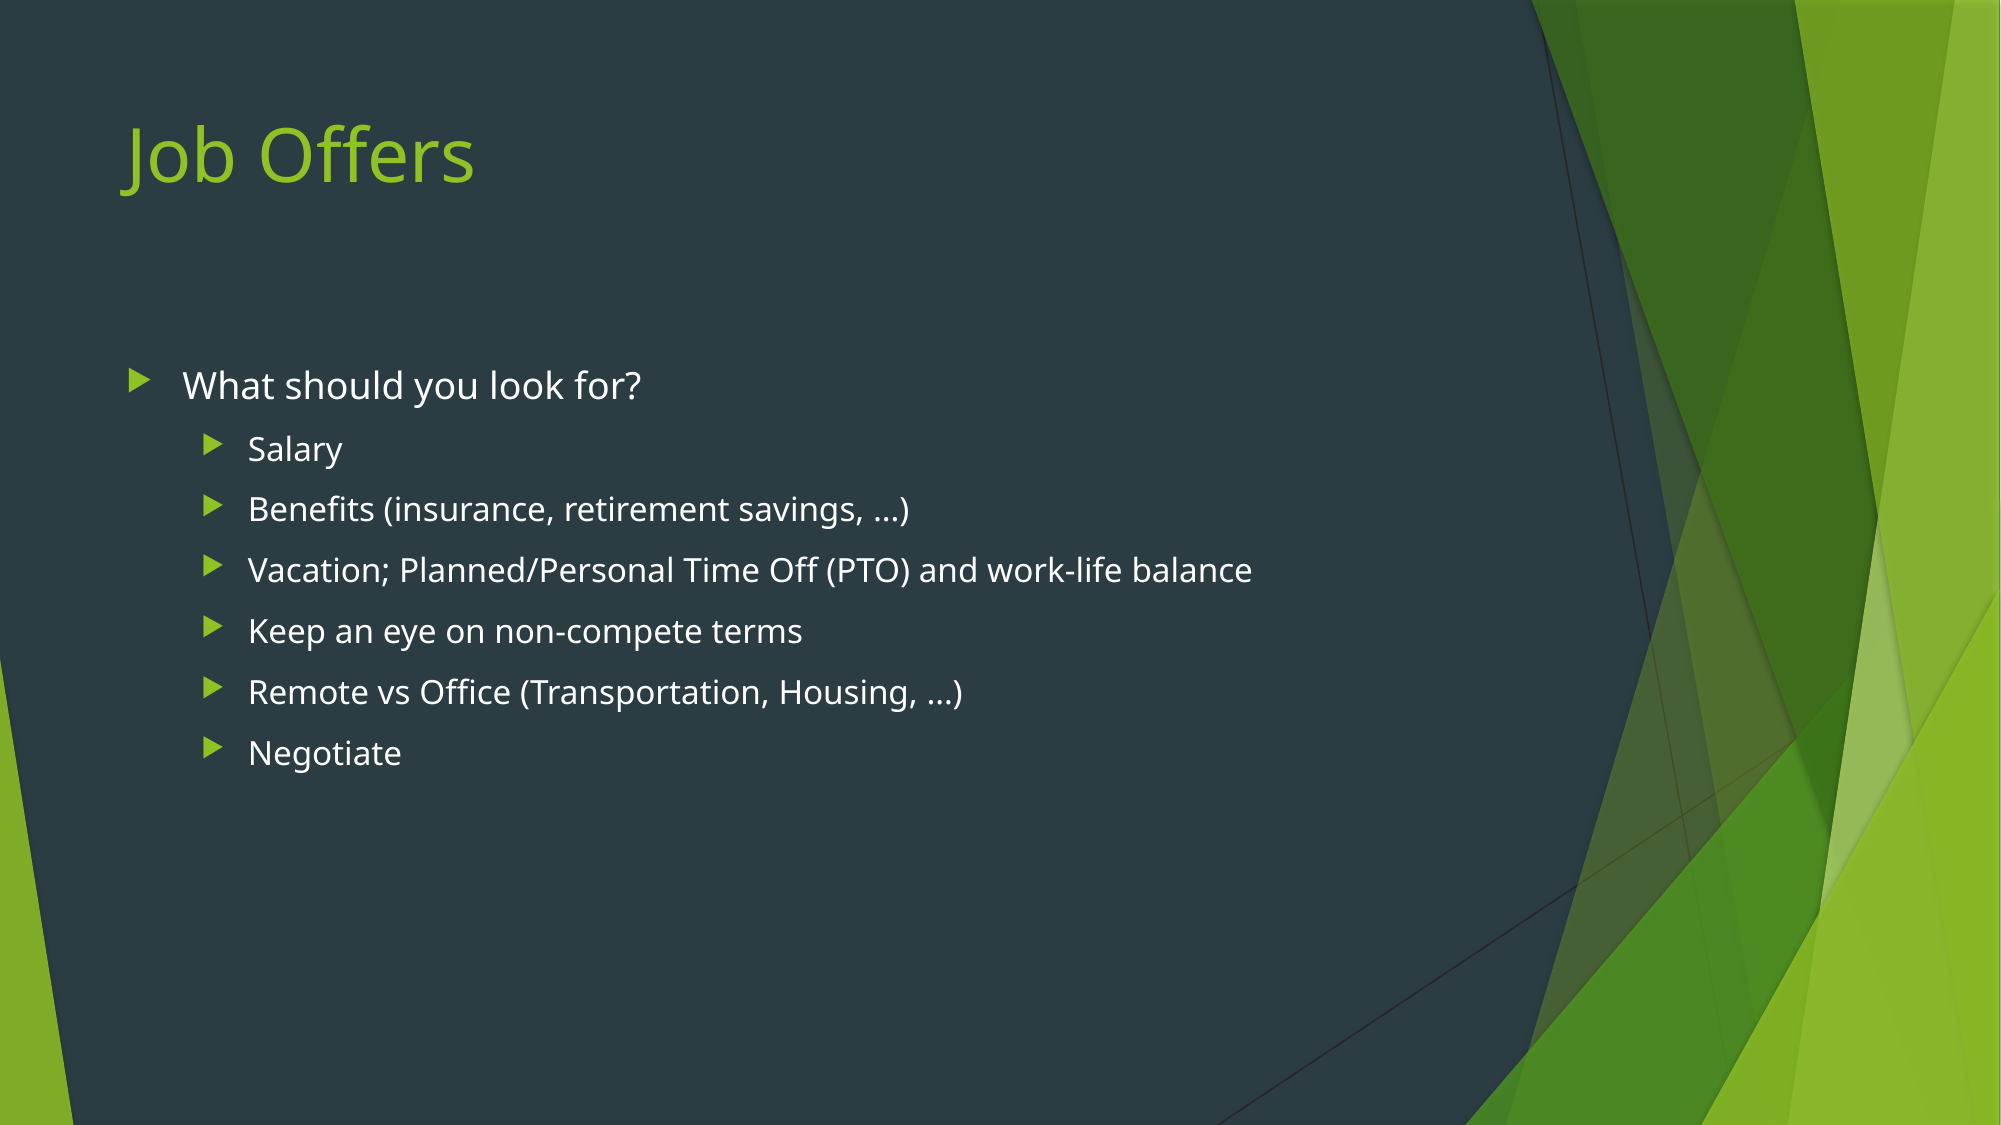

# Job Offers
What should you look for?
Salary
Benefits (insurance, retirement savings, …)
Vacation; Planned/Personal Time Off (PTO) and work-life balance
Keep an eye on non-compete terms
Remote vs Office (Transportation, Housing, …)
Negotiate